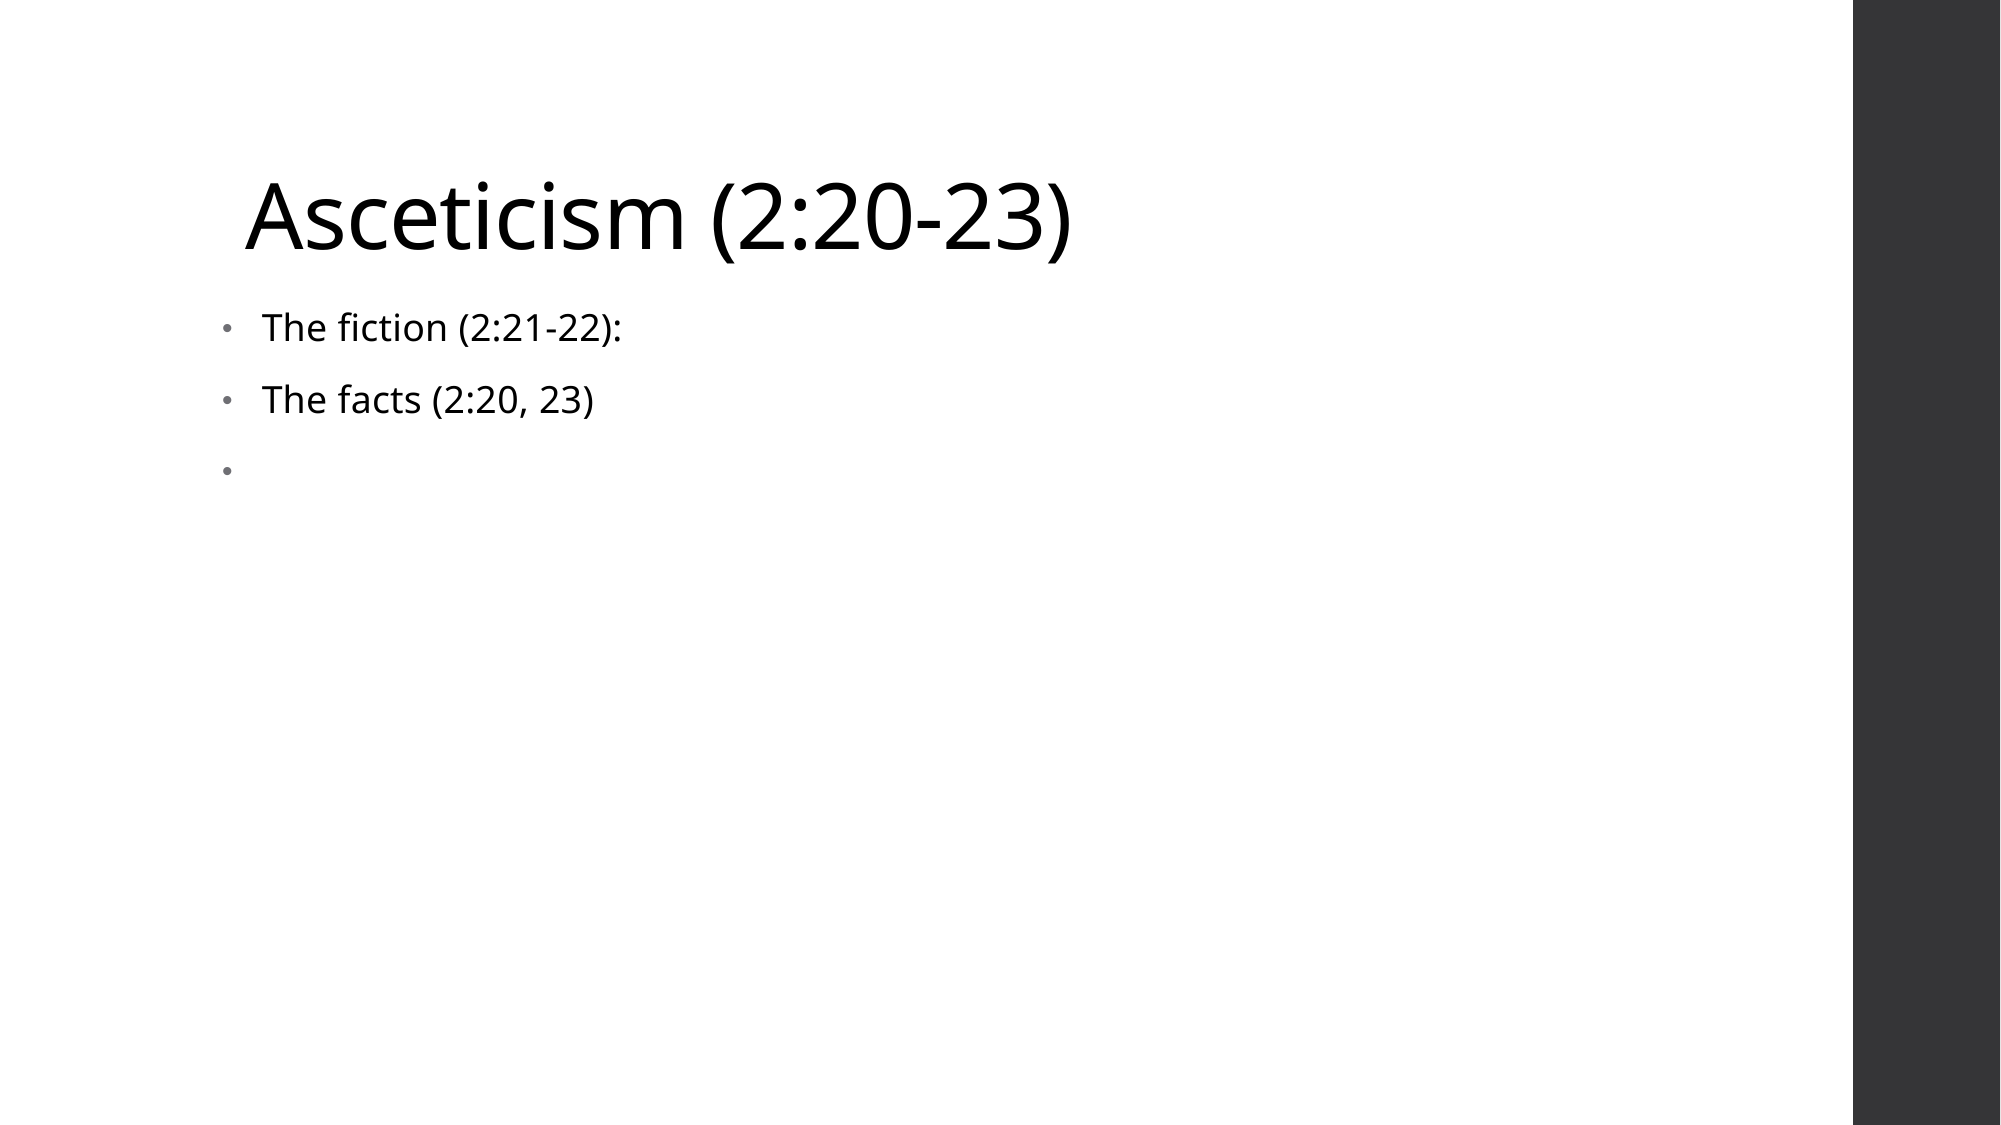

# Asceticism (2:20-23)
 The fiction (2:21-22):
 The facts (2:20, 23)